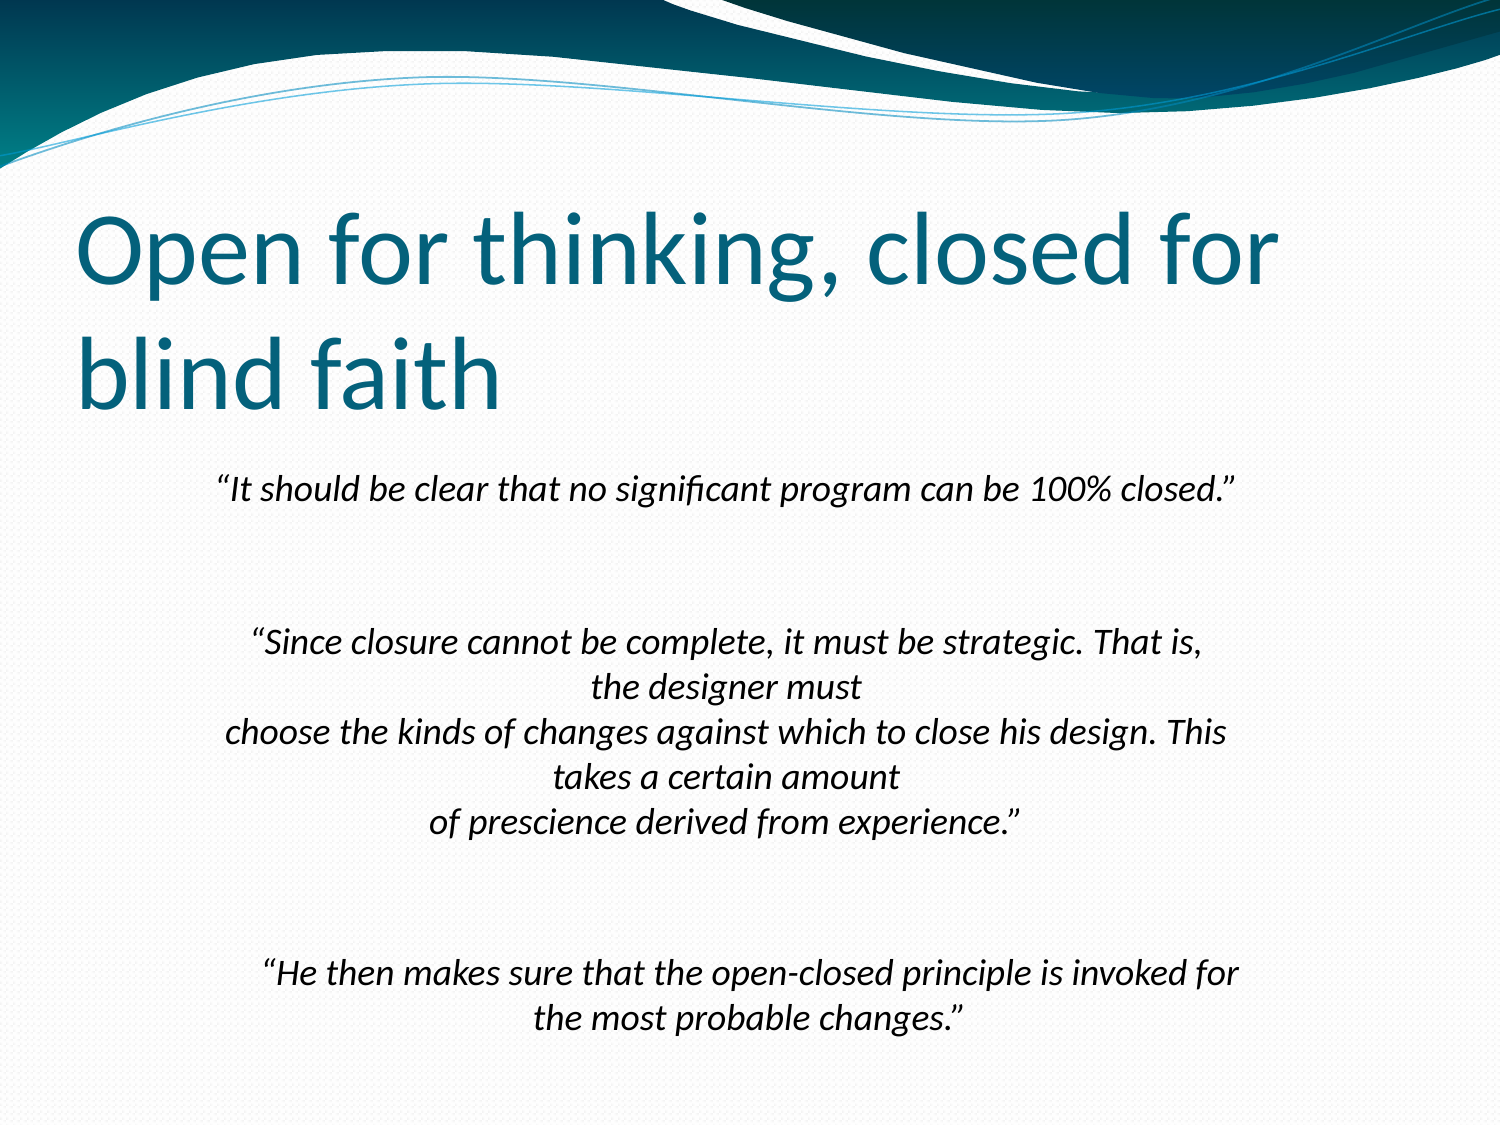

# Open for thinking, closed for blind faith
“It should be clear that no signiﬁcant program can be 100% closed.”
“Since closure cannot be complete, it must be strategic. That is, the designer must
choose the kinds of changes against which to close his design. This takes a certain amount
of prescience derived from experience.”
“He then makes sure that the open-closed principle is invoked for the most probable changes.”